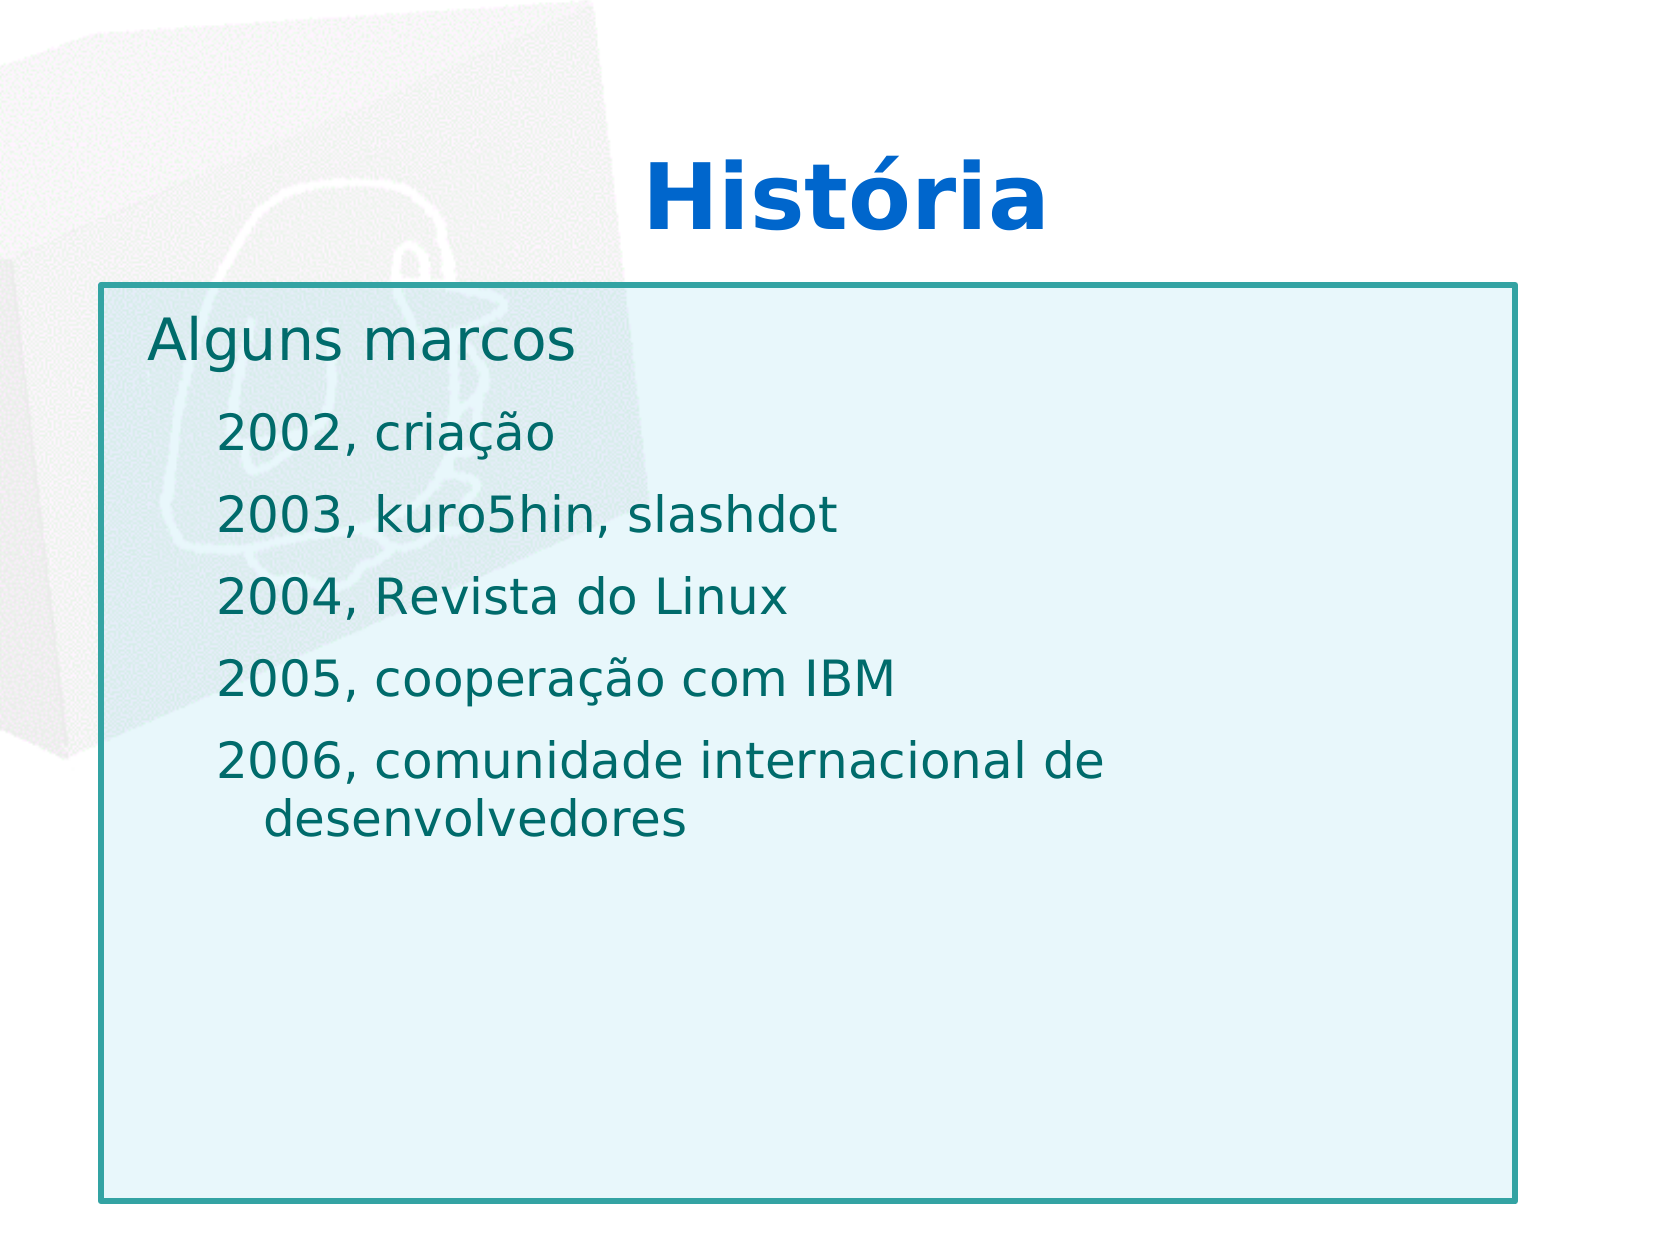

# História
Alguns marcos
2002, criação
2003, kuro5hin, slashdot
2004, Revista do Linux
2005, cooperação com IBM
2006, comunidade internacional de desenvolvedores